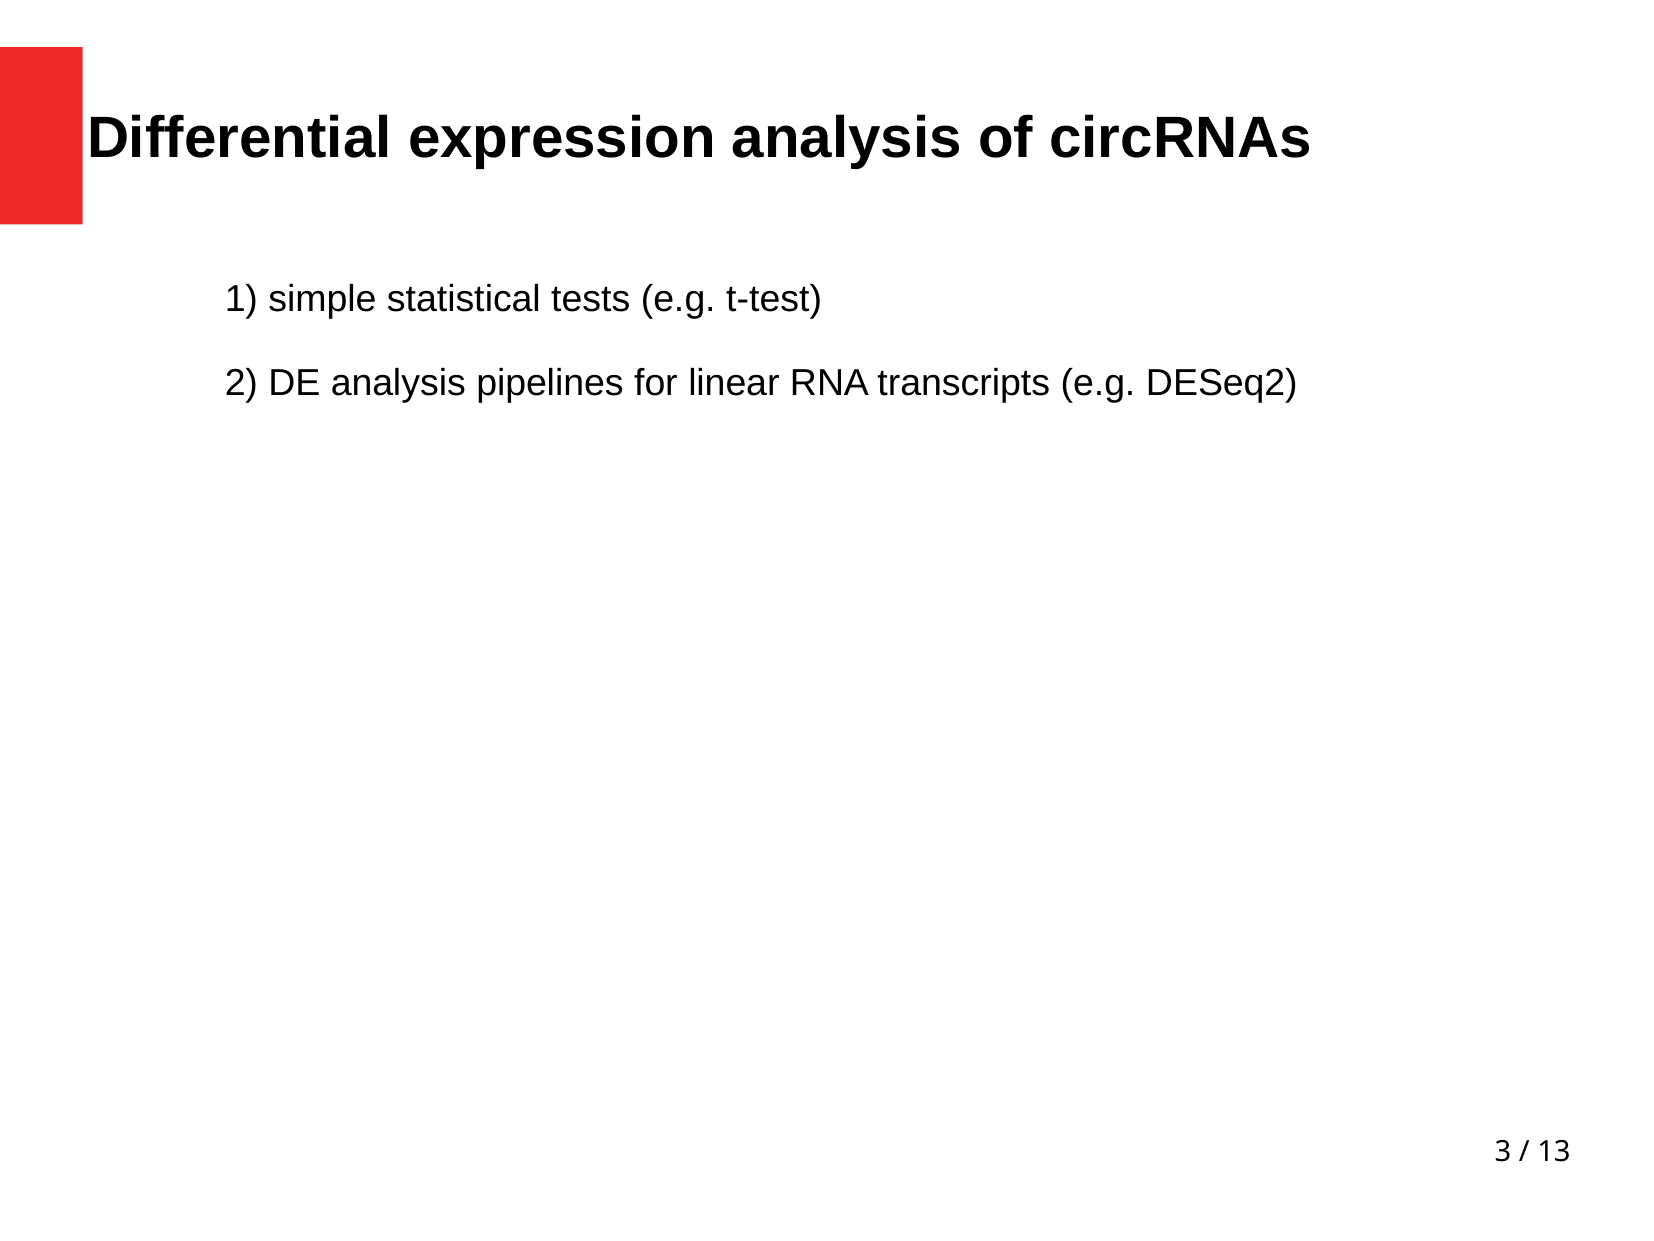

Differential expression analysis of circRNAs
1) simple statistical tests (e.g. t-test)
2) DE analysis pipelines for linear RNA transcripts (e.g. DESeq2)
3